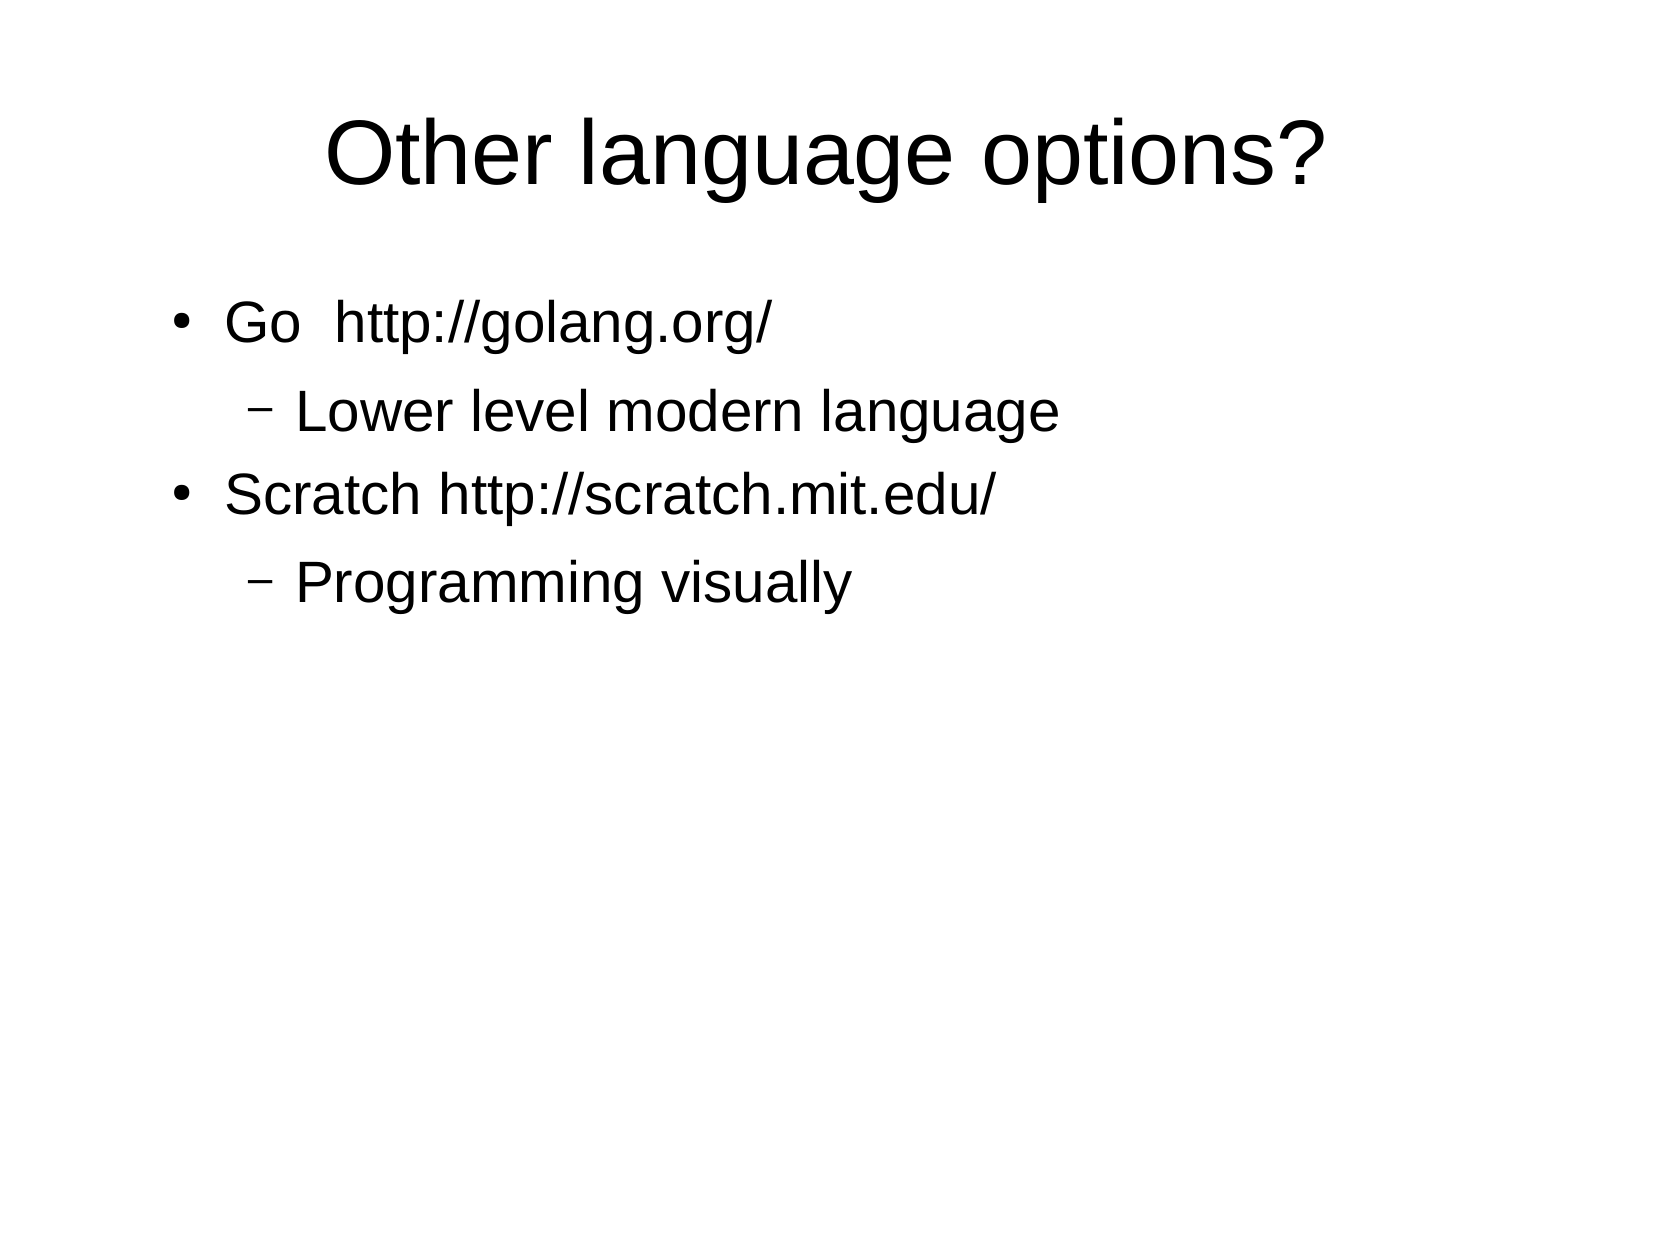

# Other language options?
Go http://golang.org/
Lower level modern language
Scratch http://scratch.mit.edu/
Programming visually